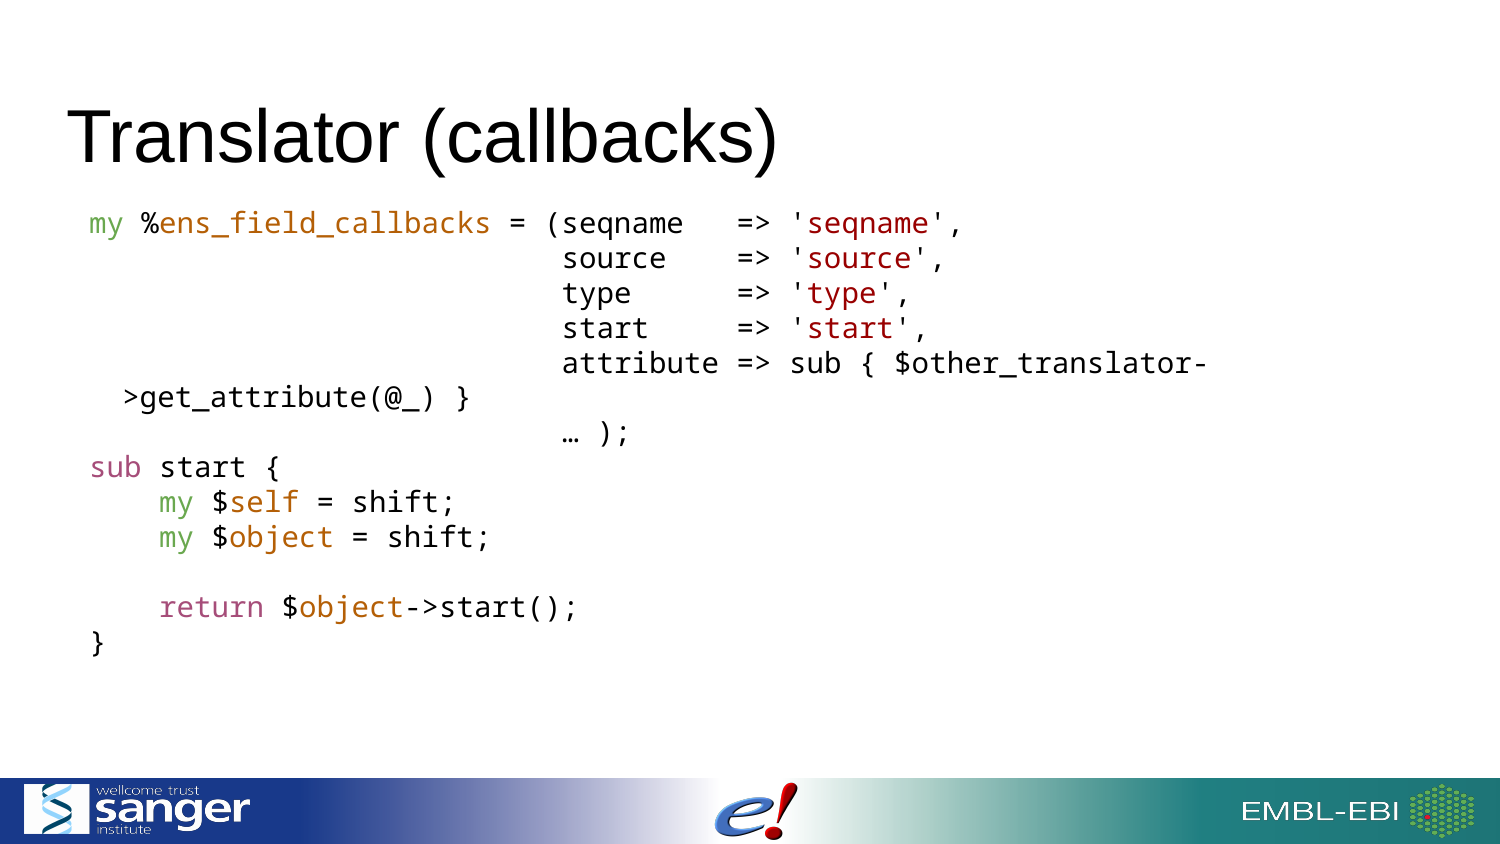

# Translator (callbacks)
my %ens_field_callbacks = (seqname => 'seqname',
 source => 'source',
 type => 'type',
 start => 'start',
 attribute => sub { $other_translator->get_attribute(@_) }
 … );
sub start {
 my $self = shift;
 my $object = shift;
 return $object->start();
}